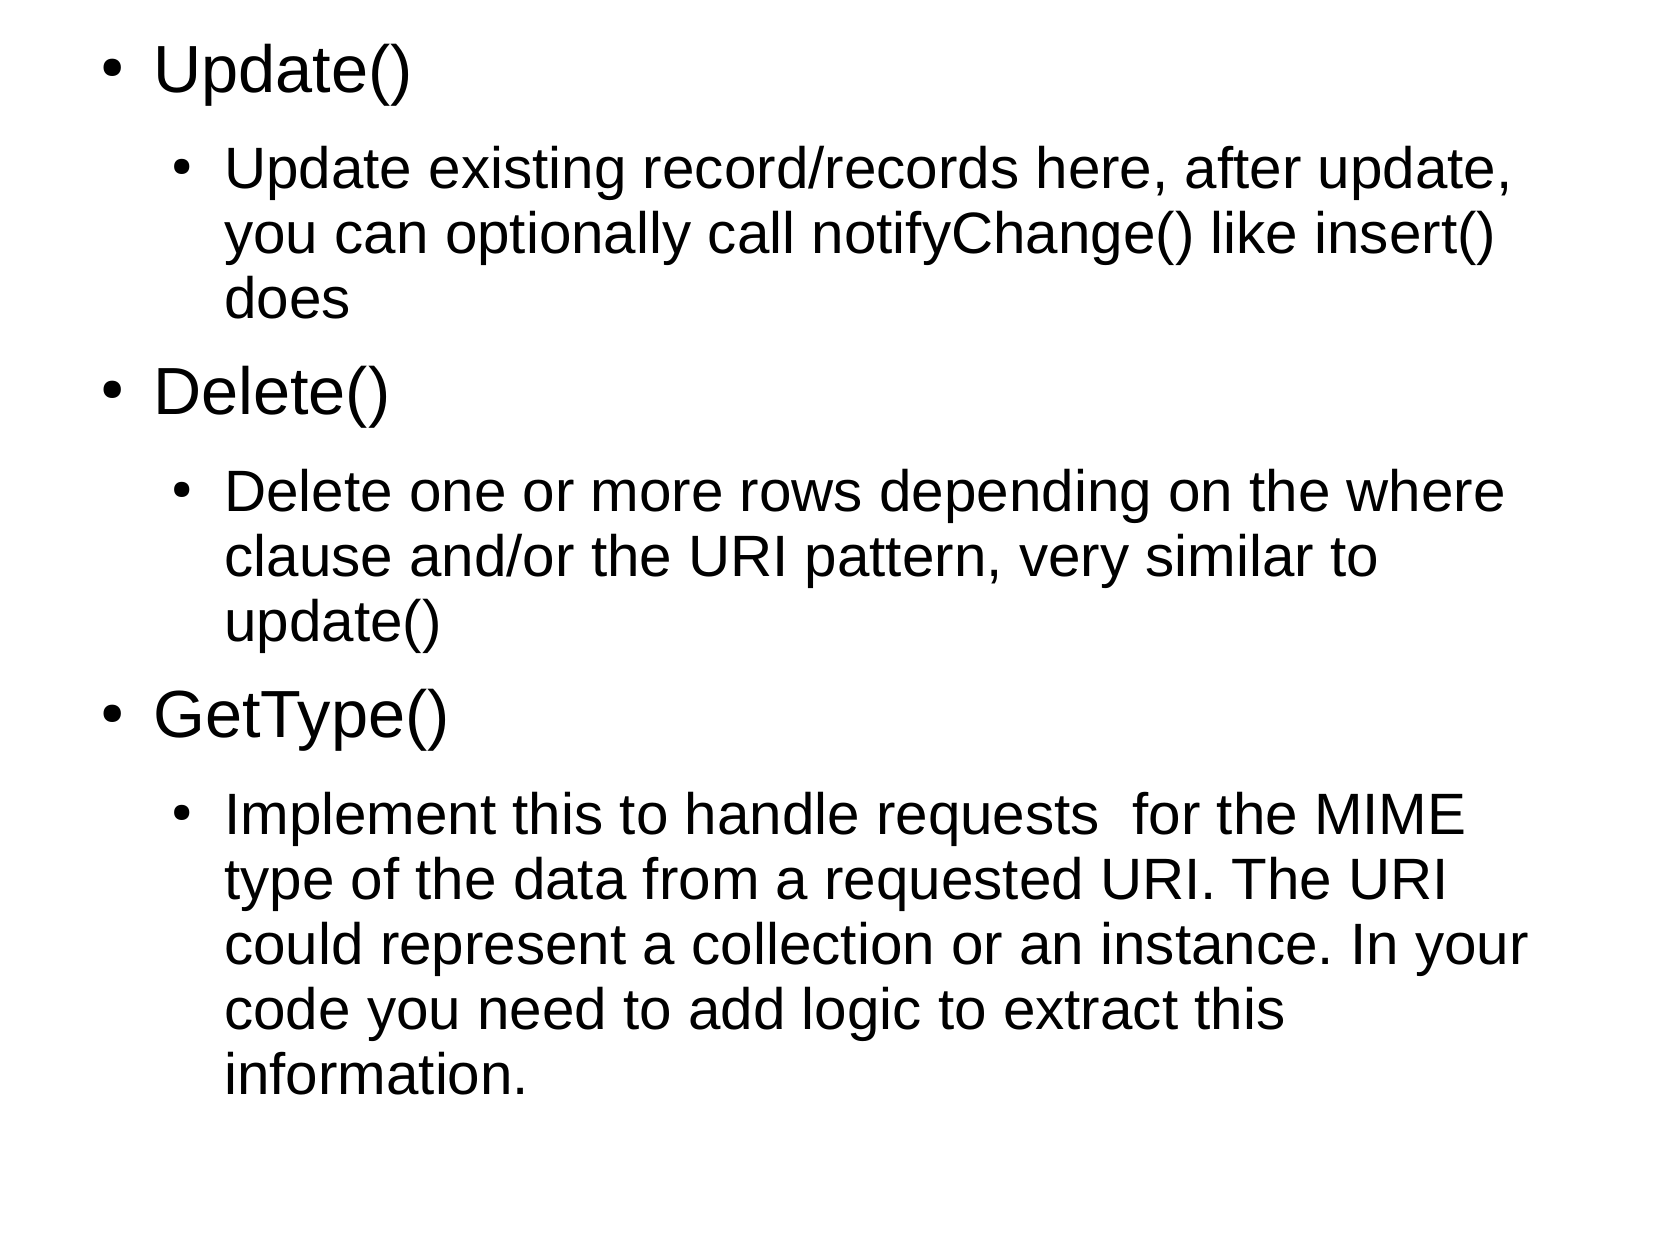

# Update()
Update existing record/records here, after update, you can optionally call notifyChange() like insert() does
Delete()
Delete one or more rows depending on the where clause and/or the URI pattern, very similar to update()
GetType()
Implement this to handle requests for the MIME type of the data from a requested URI. The URI could represent a collection or an instance. In your code you need to add logic to extract this information.